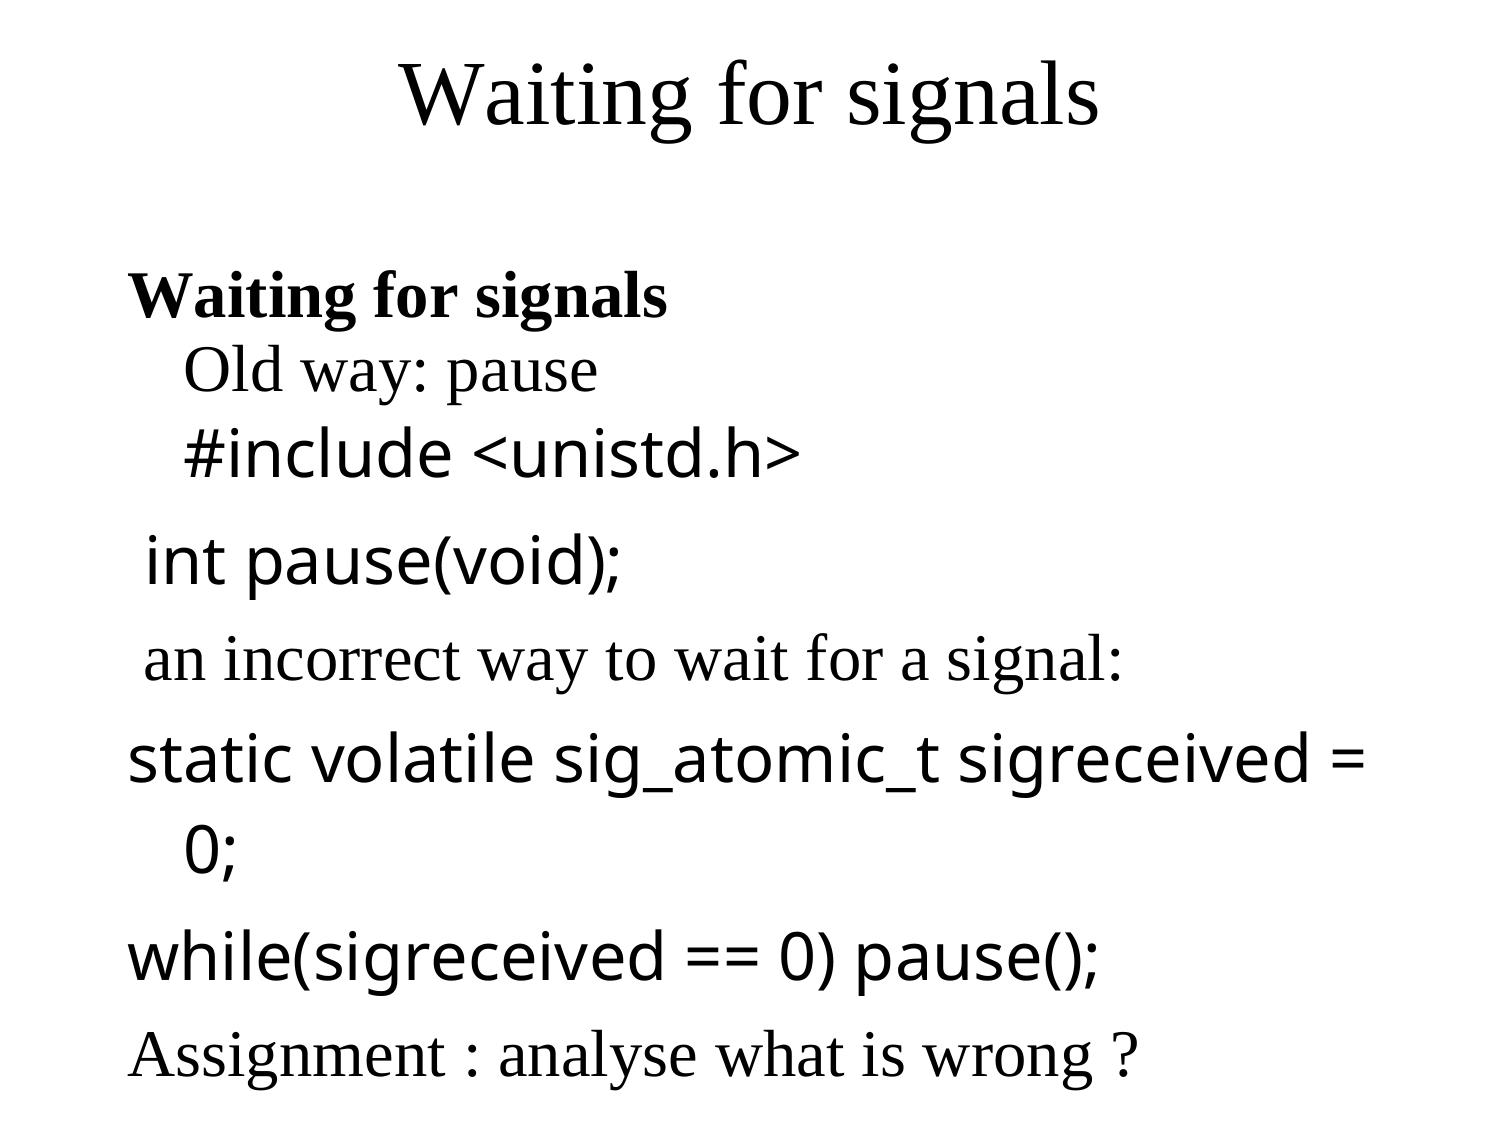

# Waiting for signals
Waiting for signals
Old way: pause
#include <unistd.h>
 int pause(void);
 an incorrect way to wait for a signal:
static volatile sig_atomic_t sigreceived = 0;
while(sigreceived == 0) pause();
Assignment : analyse what is wrong ?